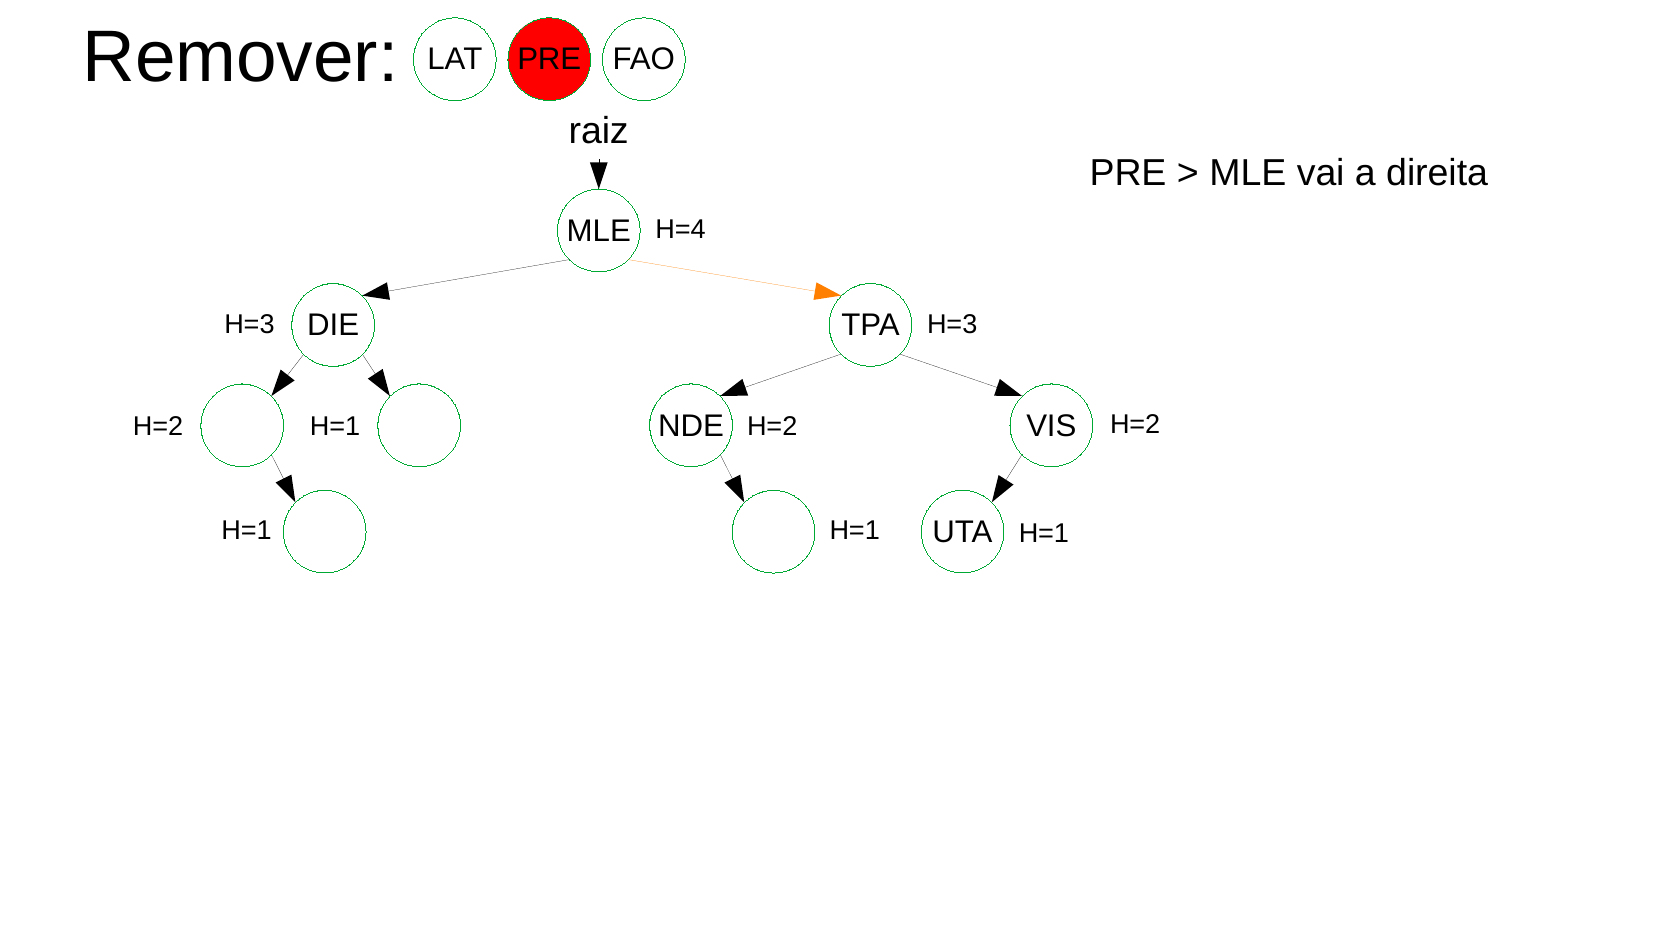

# Remover:
LAT
PRE
FAO
raiz
PRE > MLE vai a direita
MLE
H=4
TPA
DIE
TPA
DIE
H=3
H=3
FAO
NDE
VIS
BUA
FAO
NDE
VIS
BUA
H=2
H=2
H=1
H=2
CML
UTA
CML
PRE
PRE
H=1
H=1
H=1